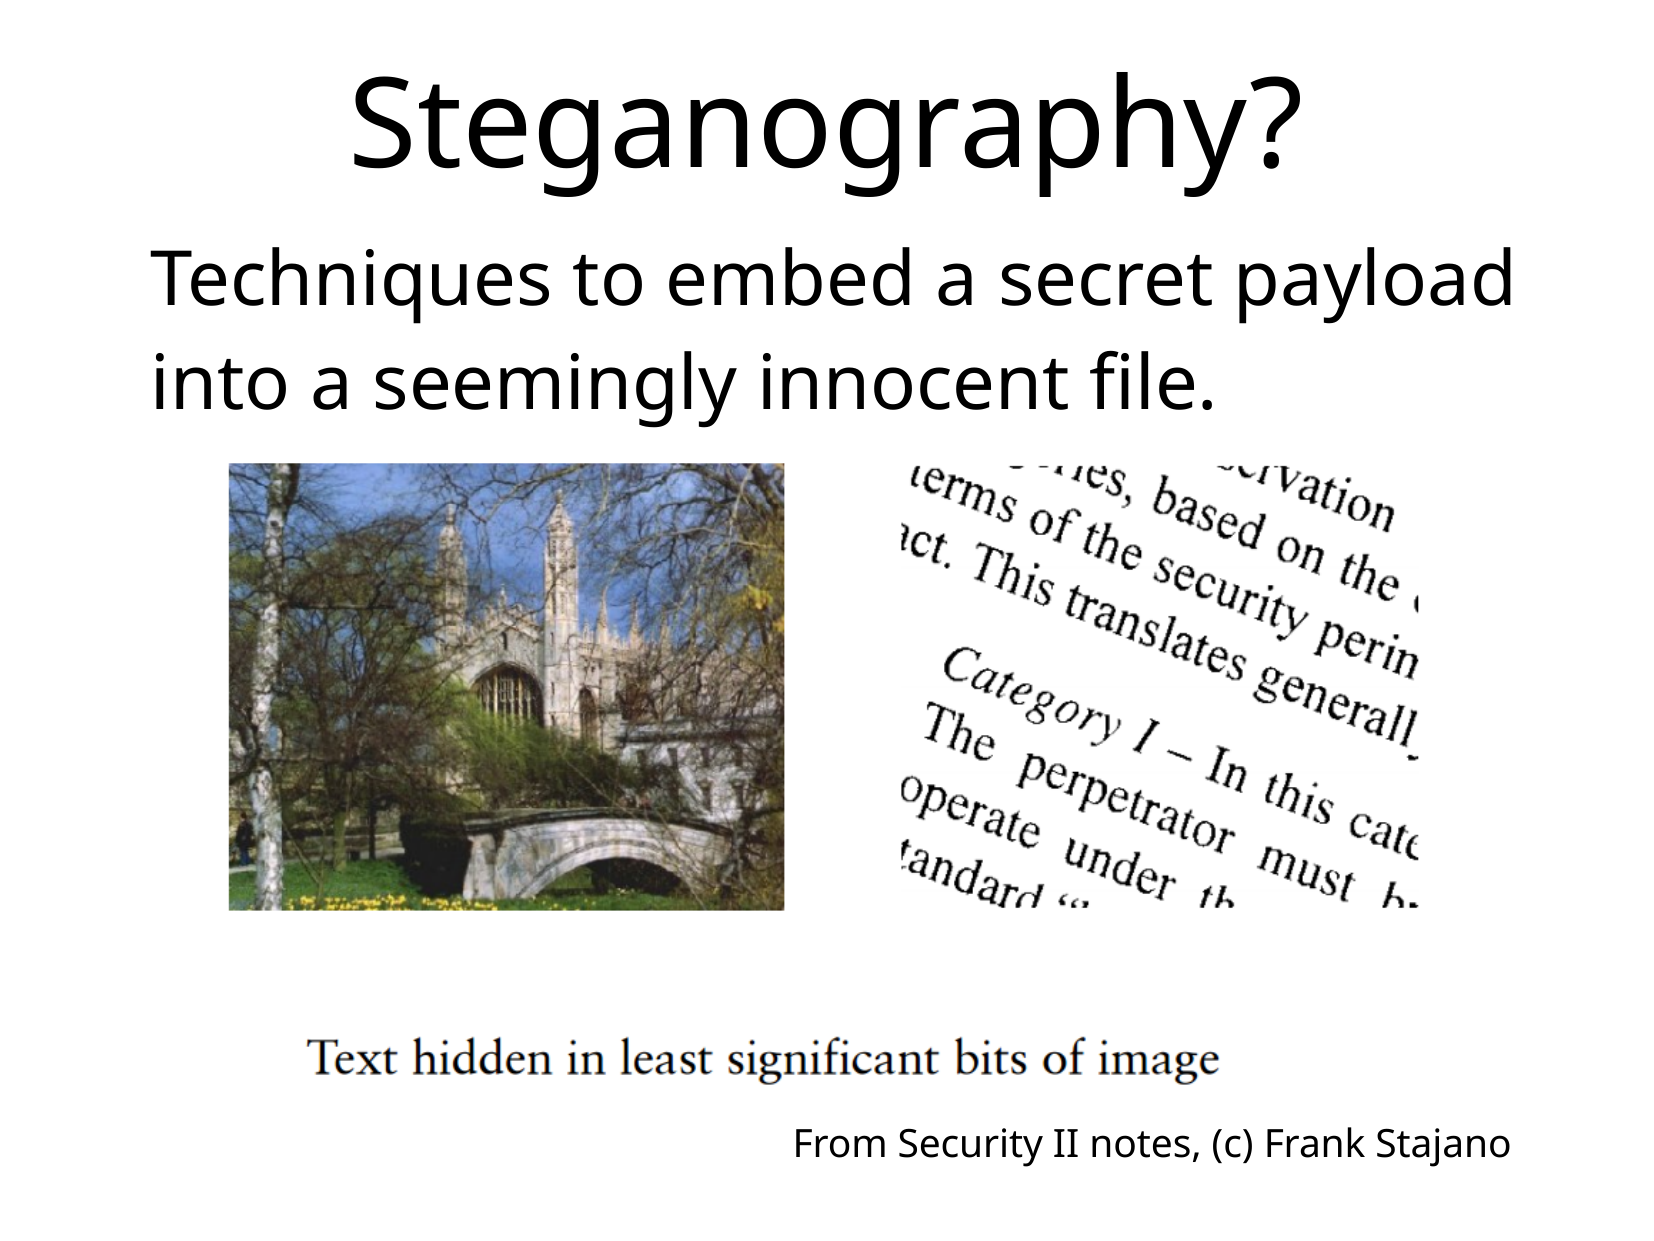

# Steganography?
Techniques to embed a secret payload into a seemingly innocent file.
From Security II notes, (c) Frank Stajano